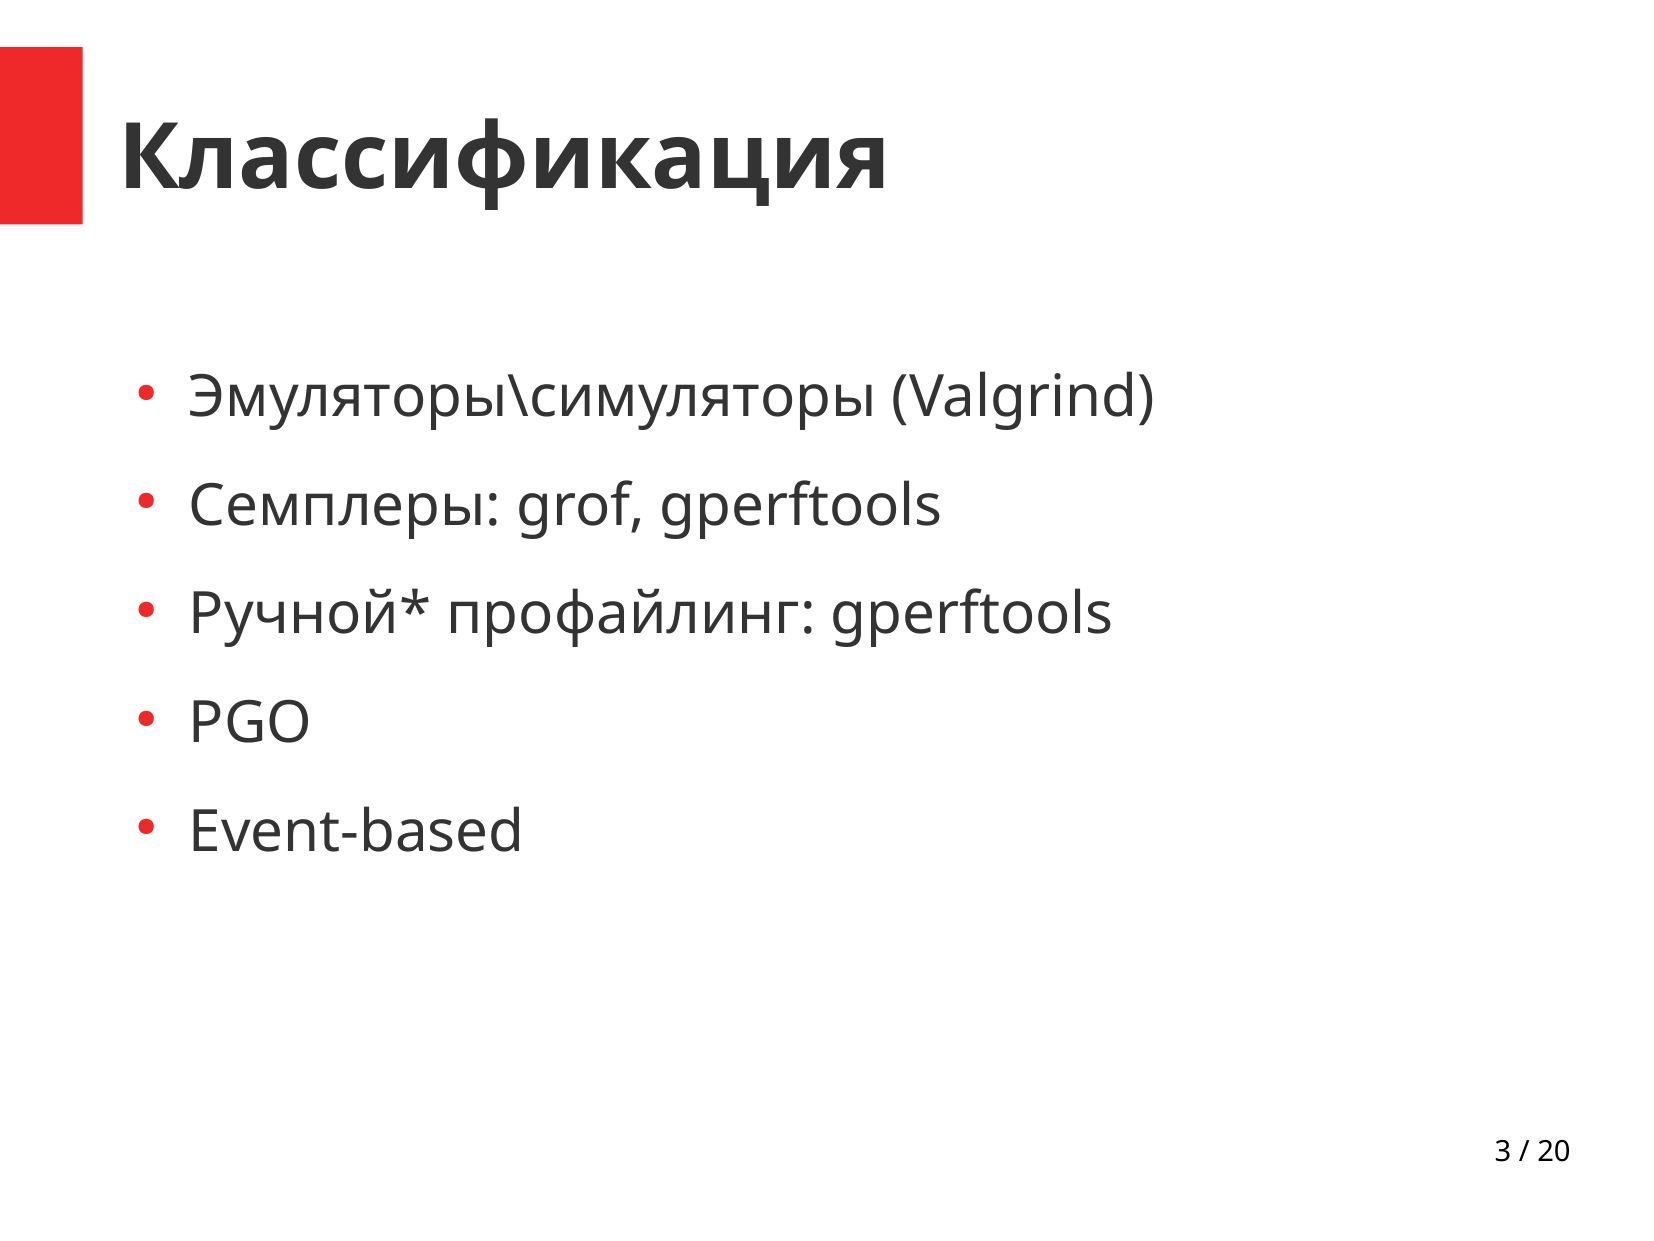

# Классификация
Эмуляторы\симуляторы (Valgrind)
Семплеры: grof, gperftools
Ручной* профайлинг: gperftools
PGO
Event-based
3